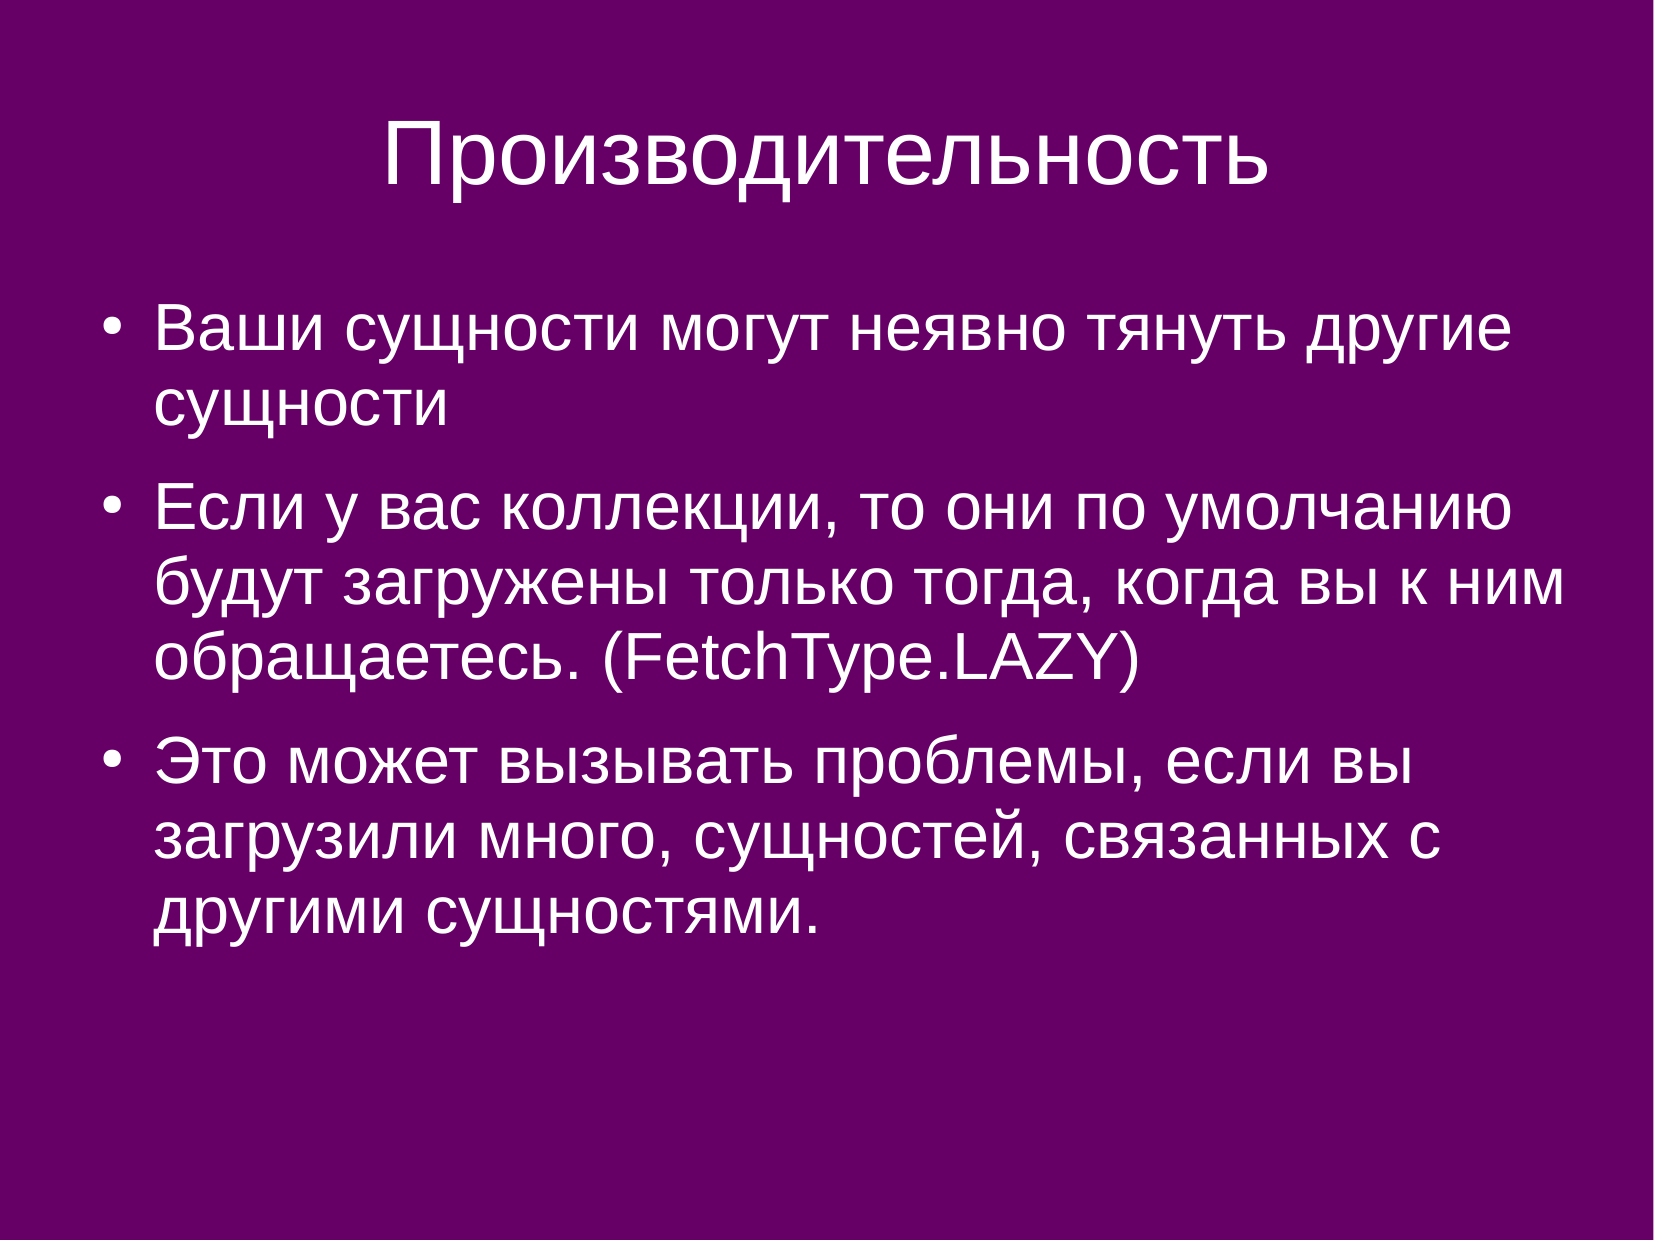

# Производительность
Ваши сущности могут неявно тянуть другие сущности
Если у вас коллекции, то они по умолчанию будут загружены только тогда, когда вы к ним обращаетесь. (FetchType.LAZY)
Это может вызывать проблемы, если вы загрузили много, сущностей, связанных с другими сущностями.